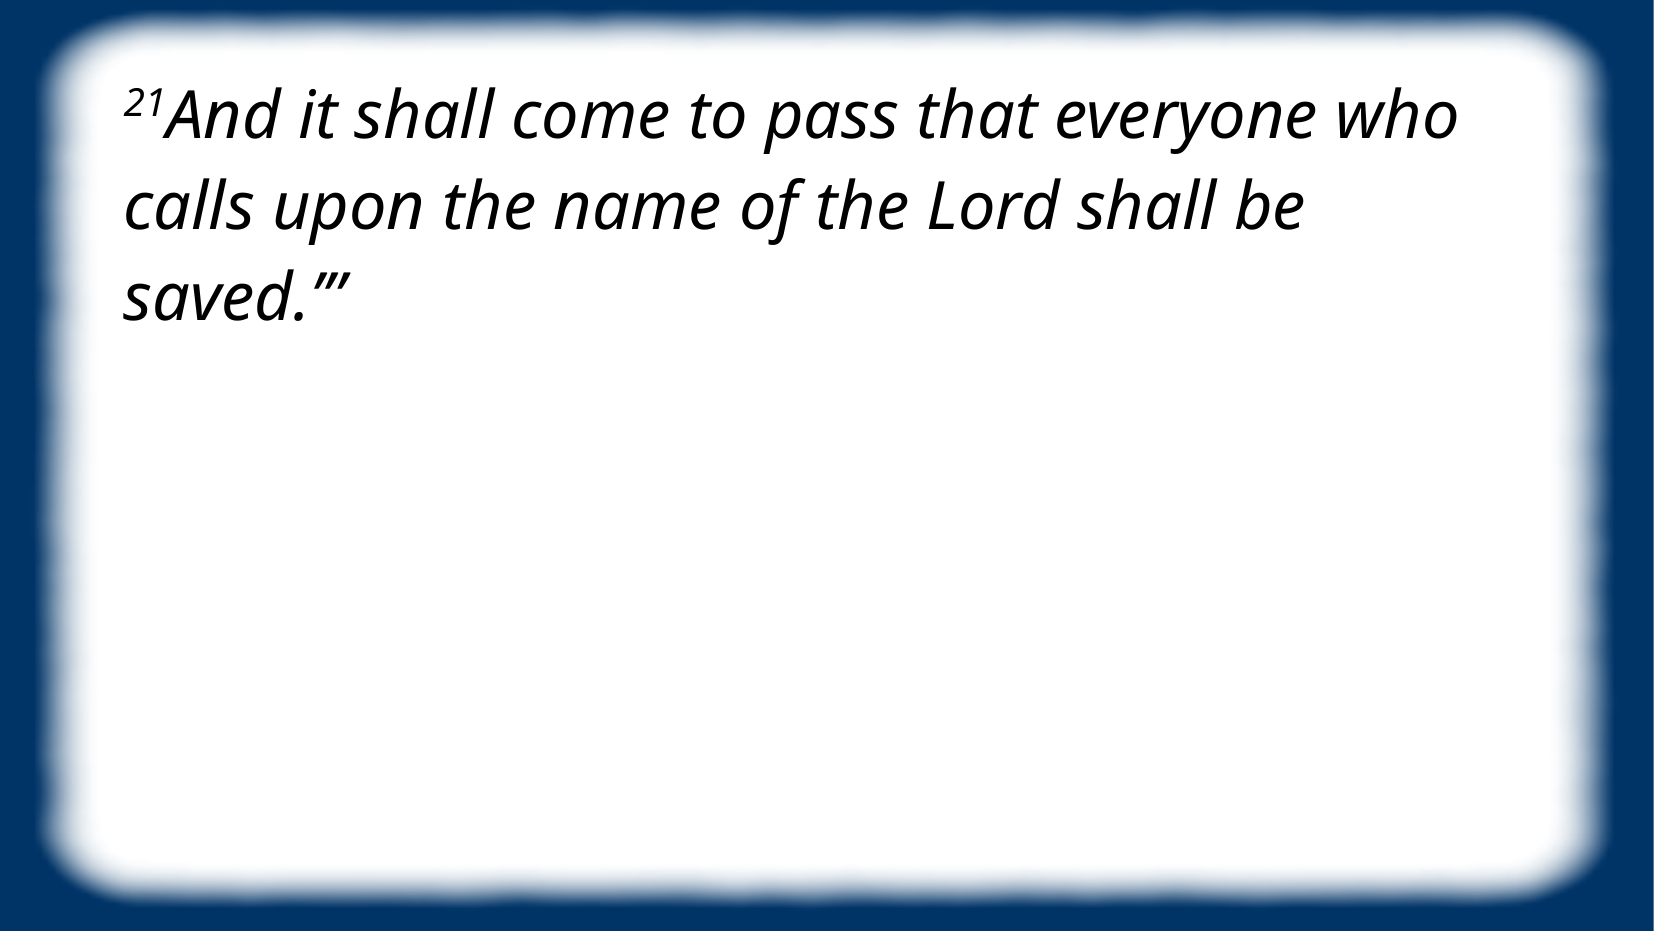

21And it shall come to pass that everyone who calls upon the name of the Lord shall be saved.’”